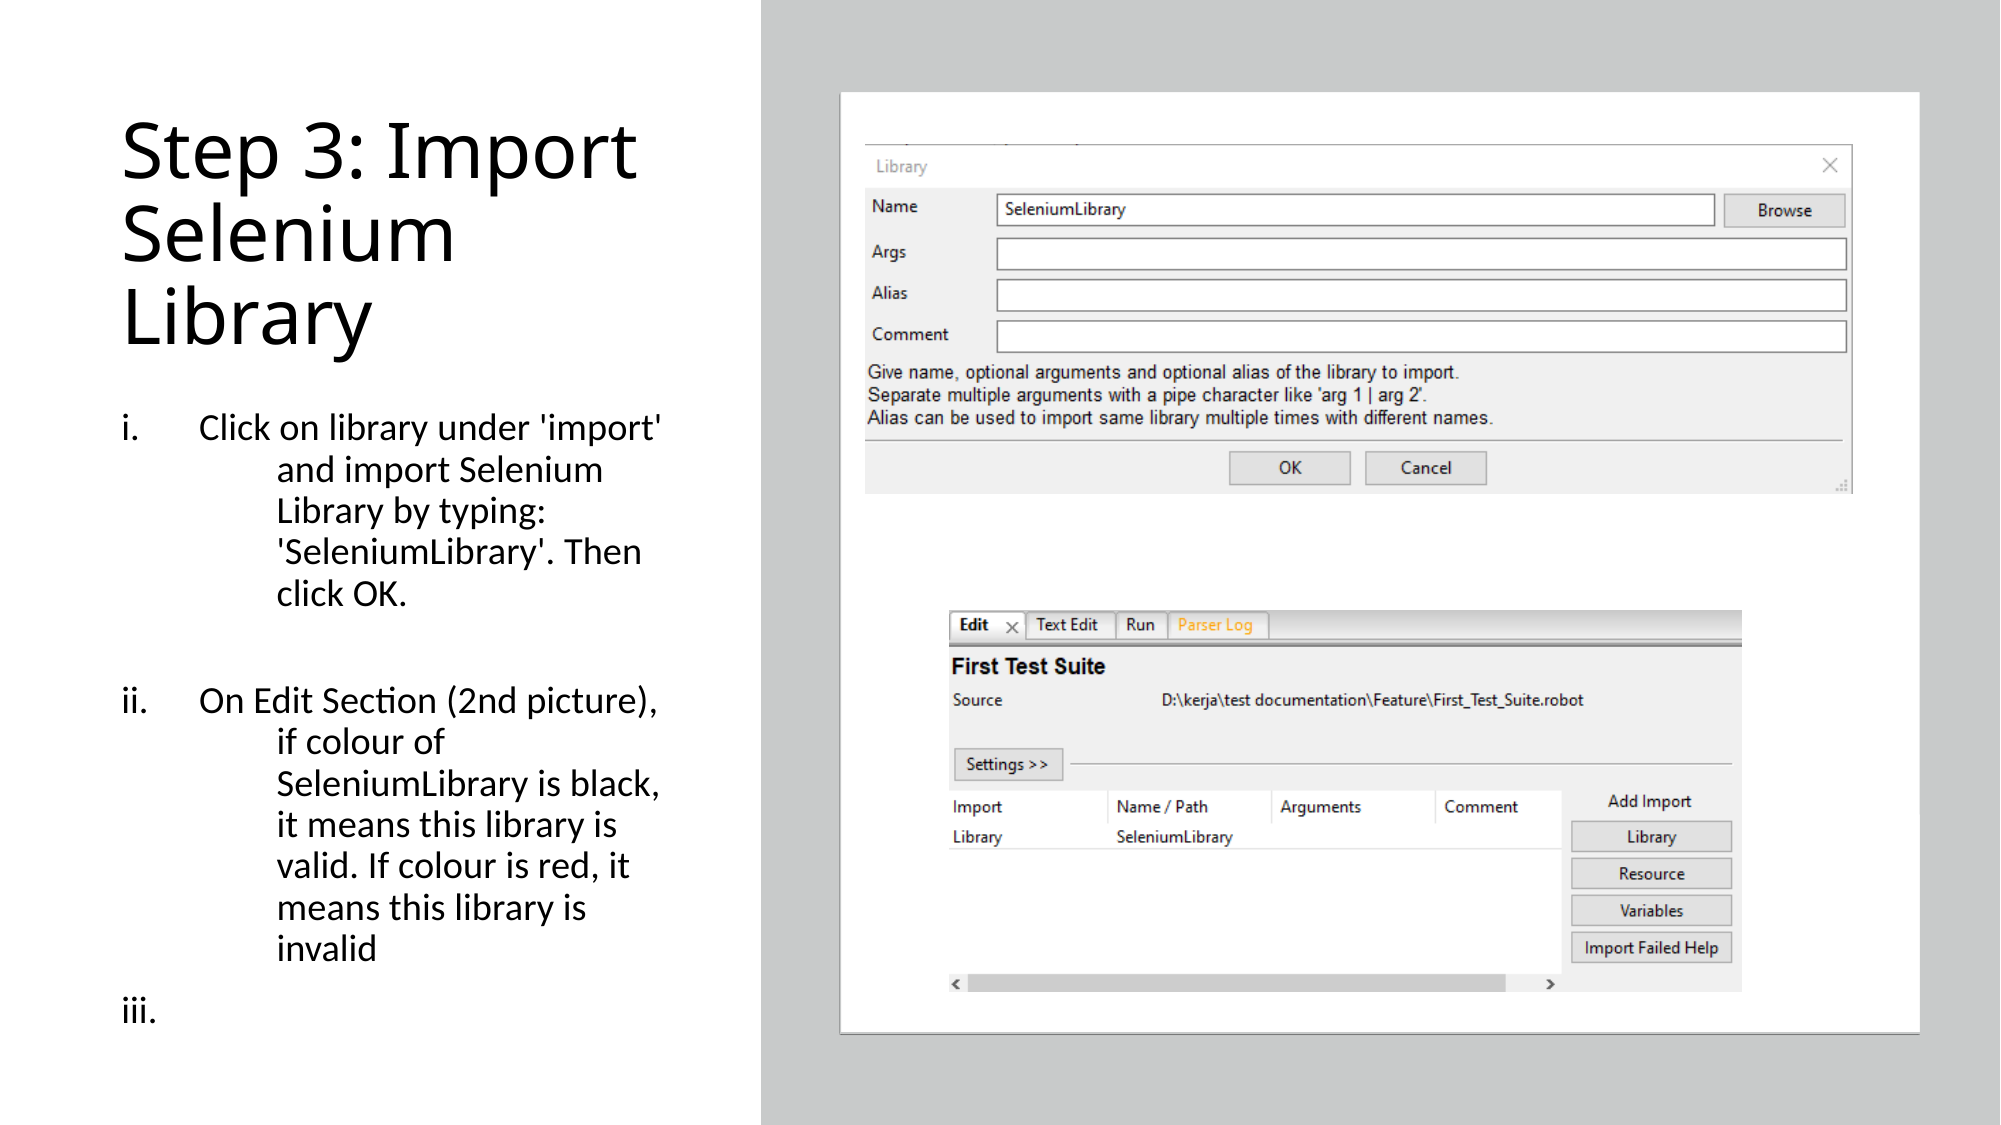

# Step 3: Import Selenium Library
Click on library under 'import' and import Selenium Library by typing: 'SeleniumLibrary'. Then click OK.
On Edit Section (2nd picture), if colour of SeleniumLibrary is black, it means this library is valid. If colour is red, it means this library is invalid